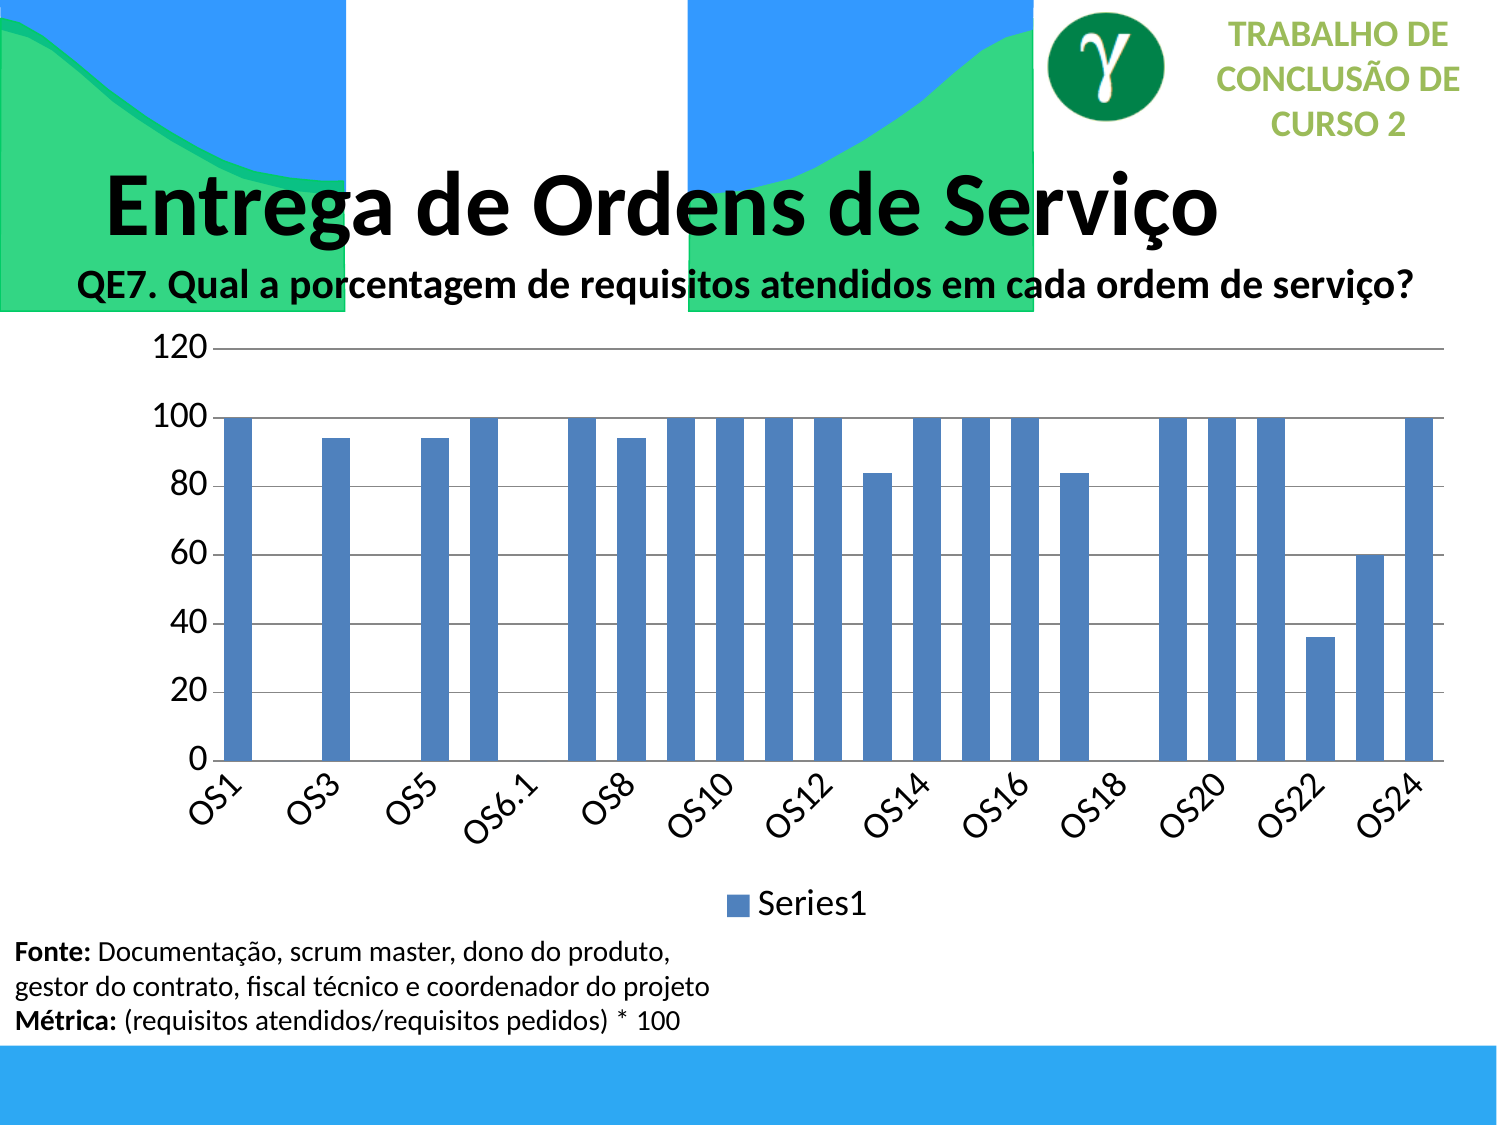

TRABALHO DE CONCLUSÃO DE CURSO 2
Entrega de Ordens de Serviço
QE7. Qual a porcentagem de requisitos atendidos em cada ordem de serviço?
### Chart
| Category | |
|---|---|
| OS1 | 100.0 |
| OS2 | 0.0 |
| OS3 | 94.0 |
| OS4 | 0.0 |
| OS5 | 94.0 |
| OS6 | 100.0 |
| OS6.1 | 0.0 |
| OS7 | 100.0 |
| OS8 | 94.0 |
| OS9 | 100.0 |
| OS10 | 100.0 |
| OS11 | 100.0 |
| OS12 | 100.0 |
| OS13 | 84.0 |
| OS14 | 100.0 |
| OS15 | 100.0 |
| OS16 | 100.0 |
| OS17 | 84.0 |
| OS18 | 0.0 |
| OS19 | 100.0 |
| OS20 | 100.0 |
| OS21 | 100.0 |
| OS22 | 36.0 |
| OS23 | 60.0 |
| OS24 | 100.0 |Fonte: Documentação, scrum master, dono do produto,
gestor do contrato, fiscal técnico e coordenador do projeto
Métrica: (requisitos atendidos/requisitos pedidos) * 100